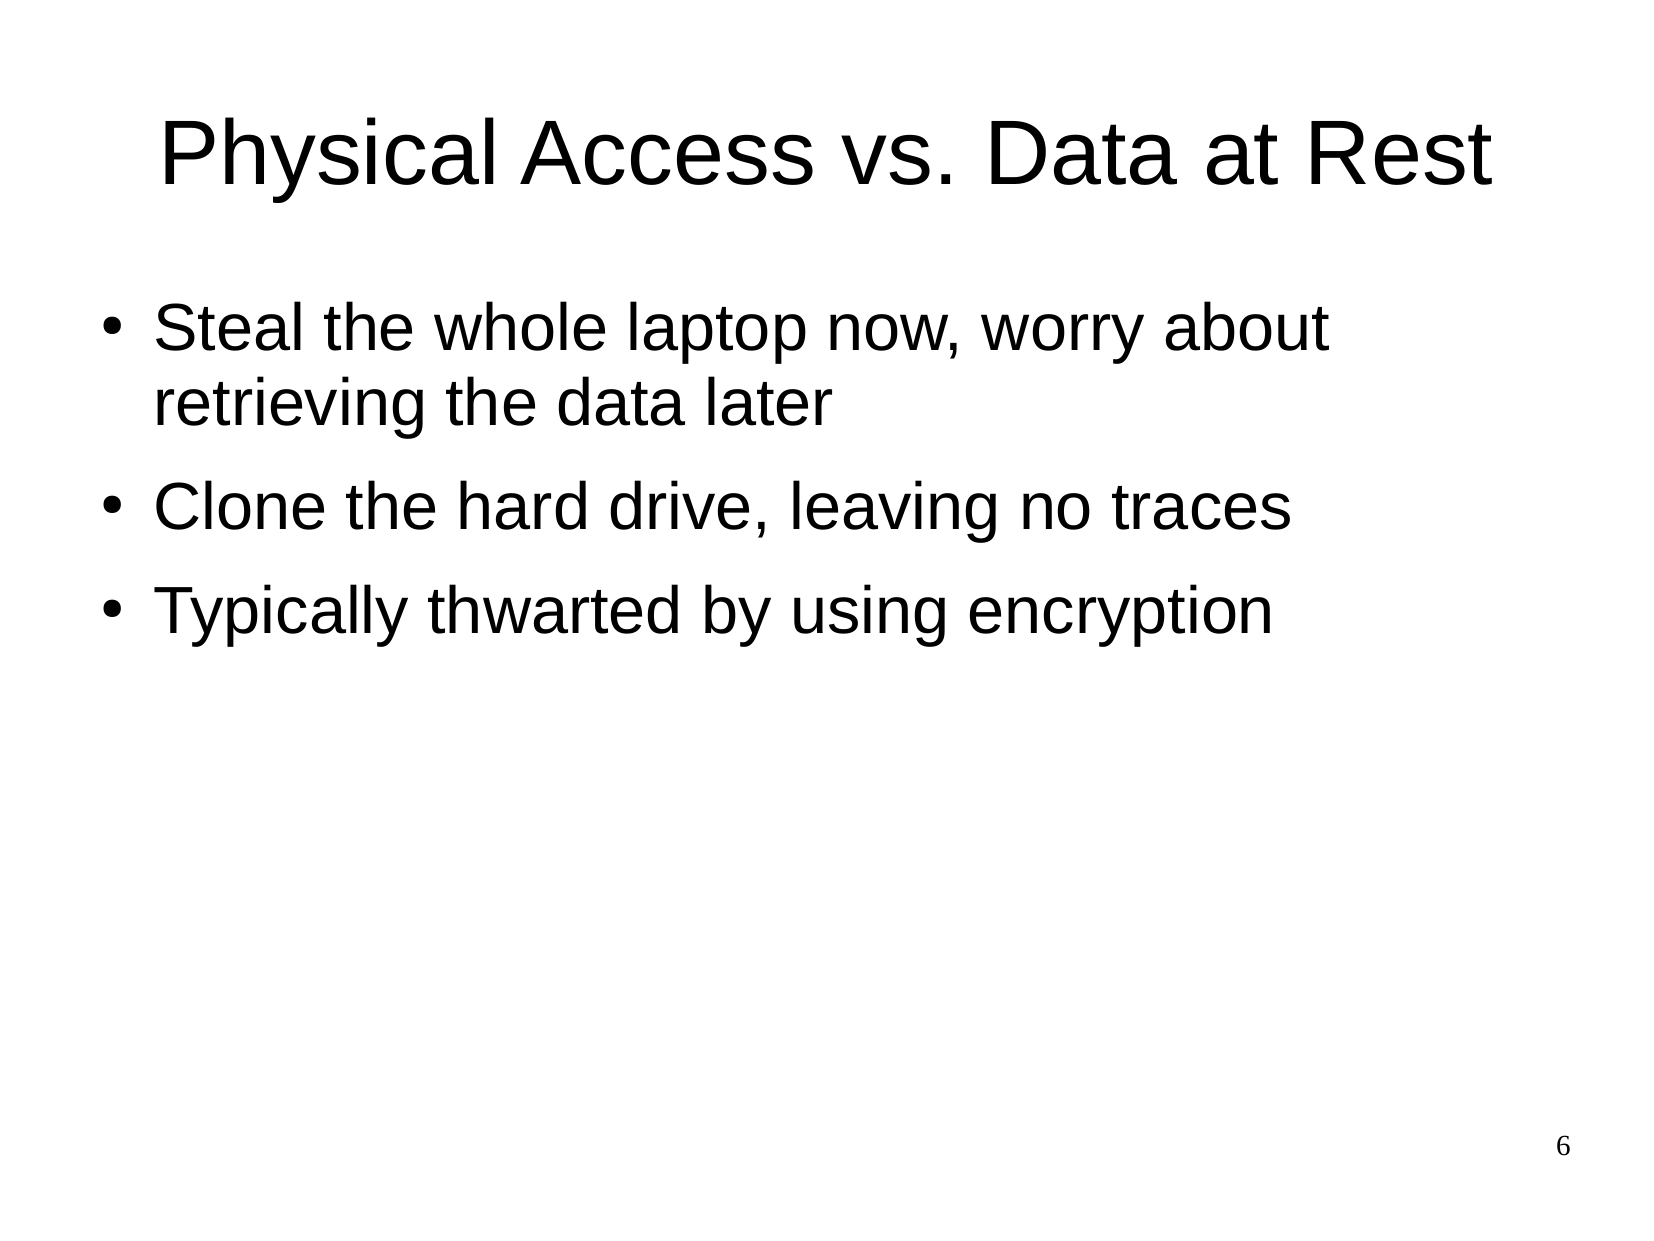

# Physical Access vs. Data at Rest
Steal the whole laptop now, worry about retrieving the data later
Clone the hard drive, leaving no traces
Typically thwarted by using encryption
6